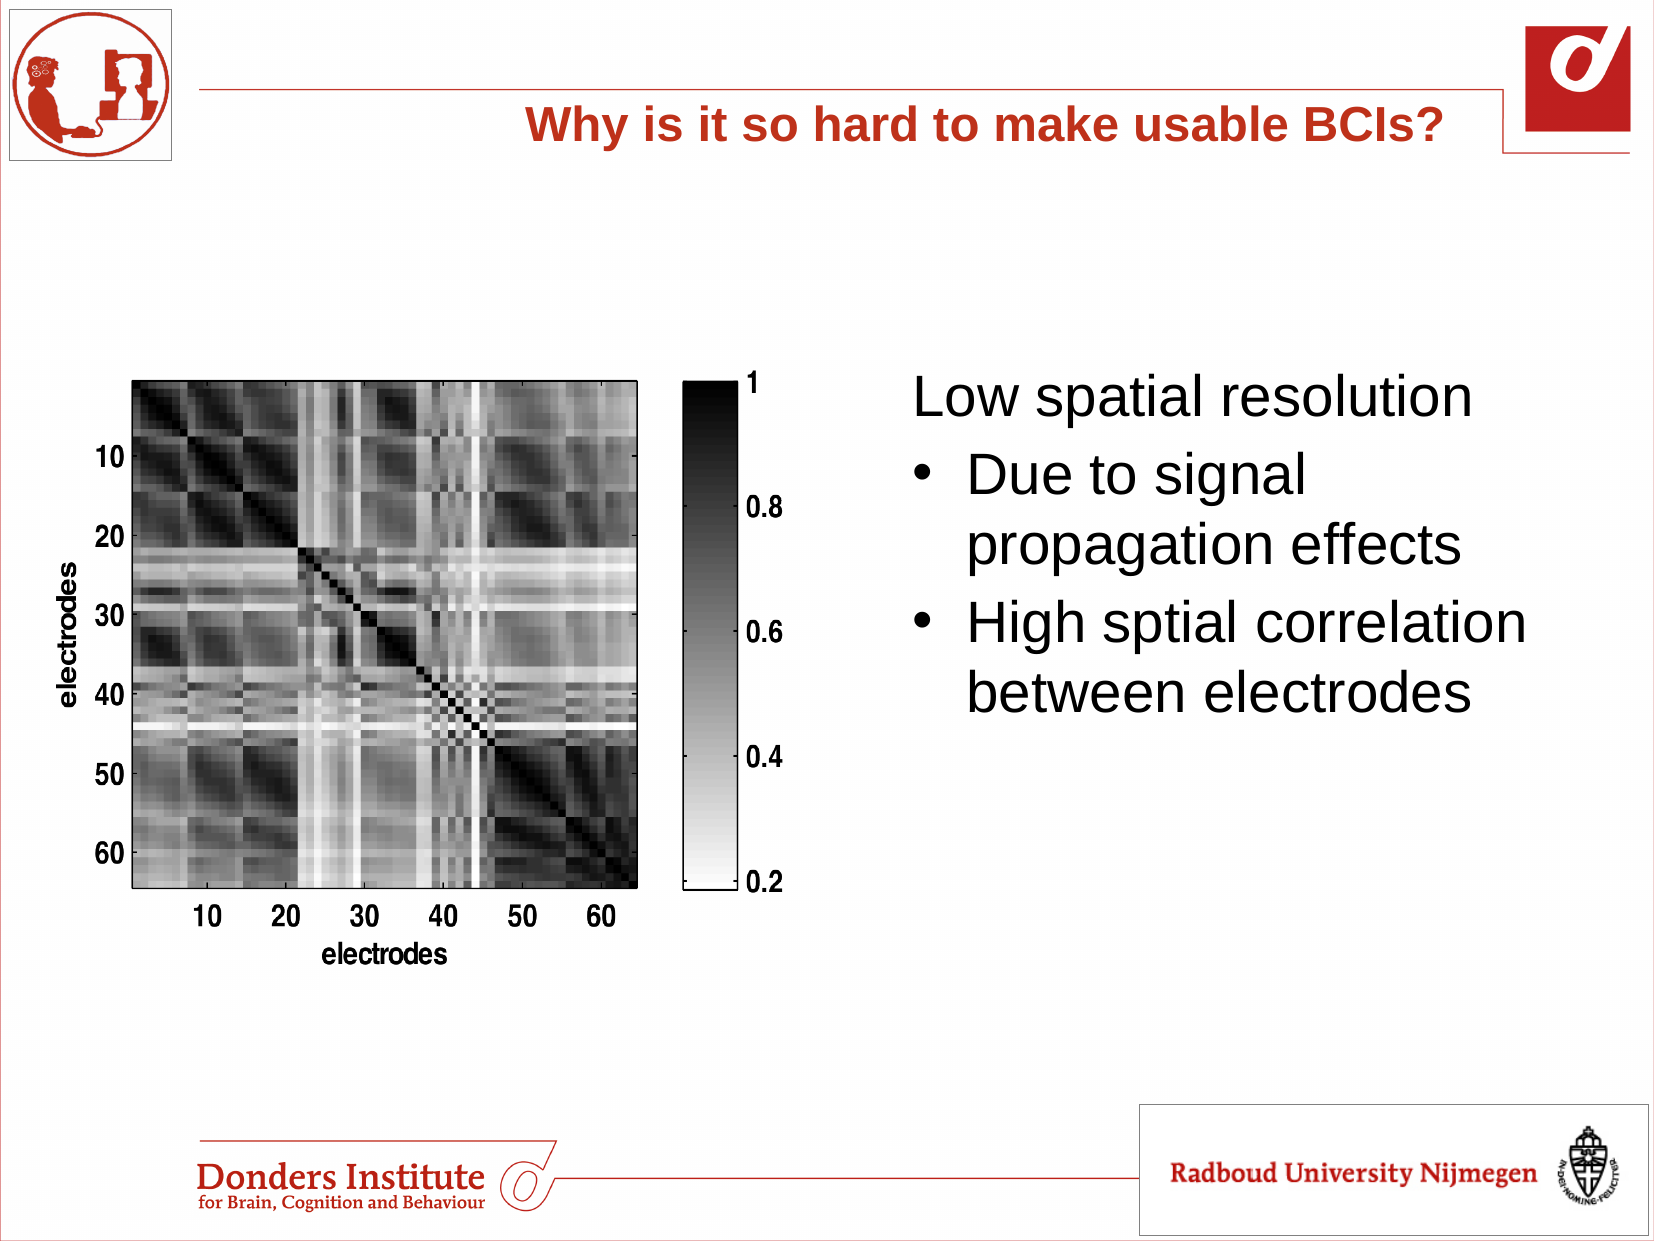

# Why is it so hard to make usable BCIs?
Low spatial resolution
Due to signal propagation effects
High sptial correlation between electrodes